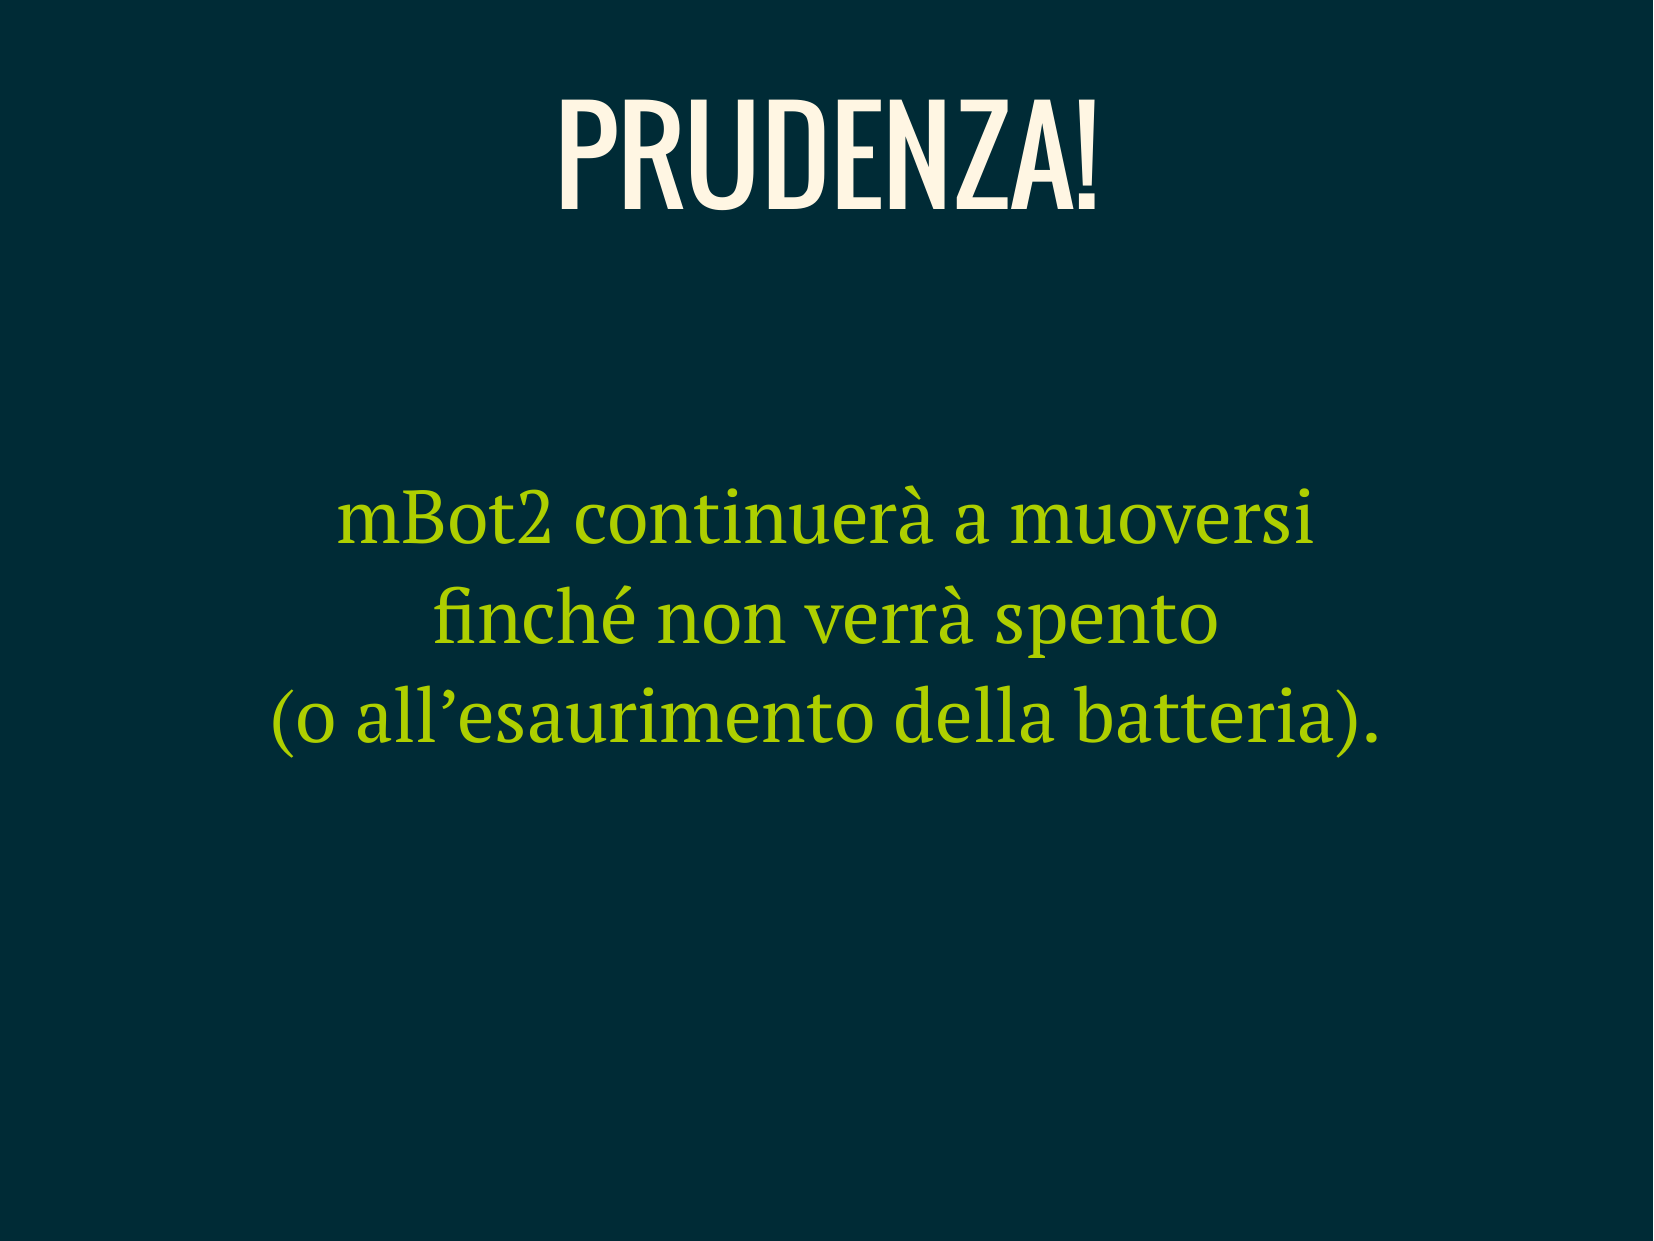

# Prudenza!
mBot2 continuerà a muoversi
finché non verrà spento
(o all’esaurimento della batteria).